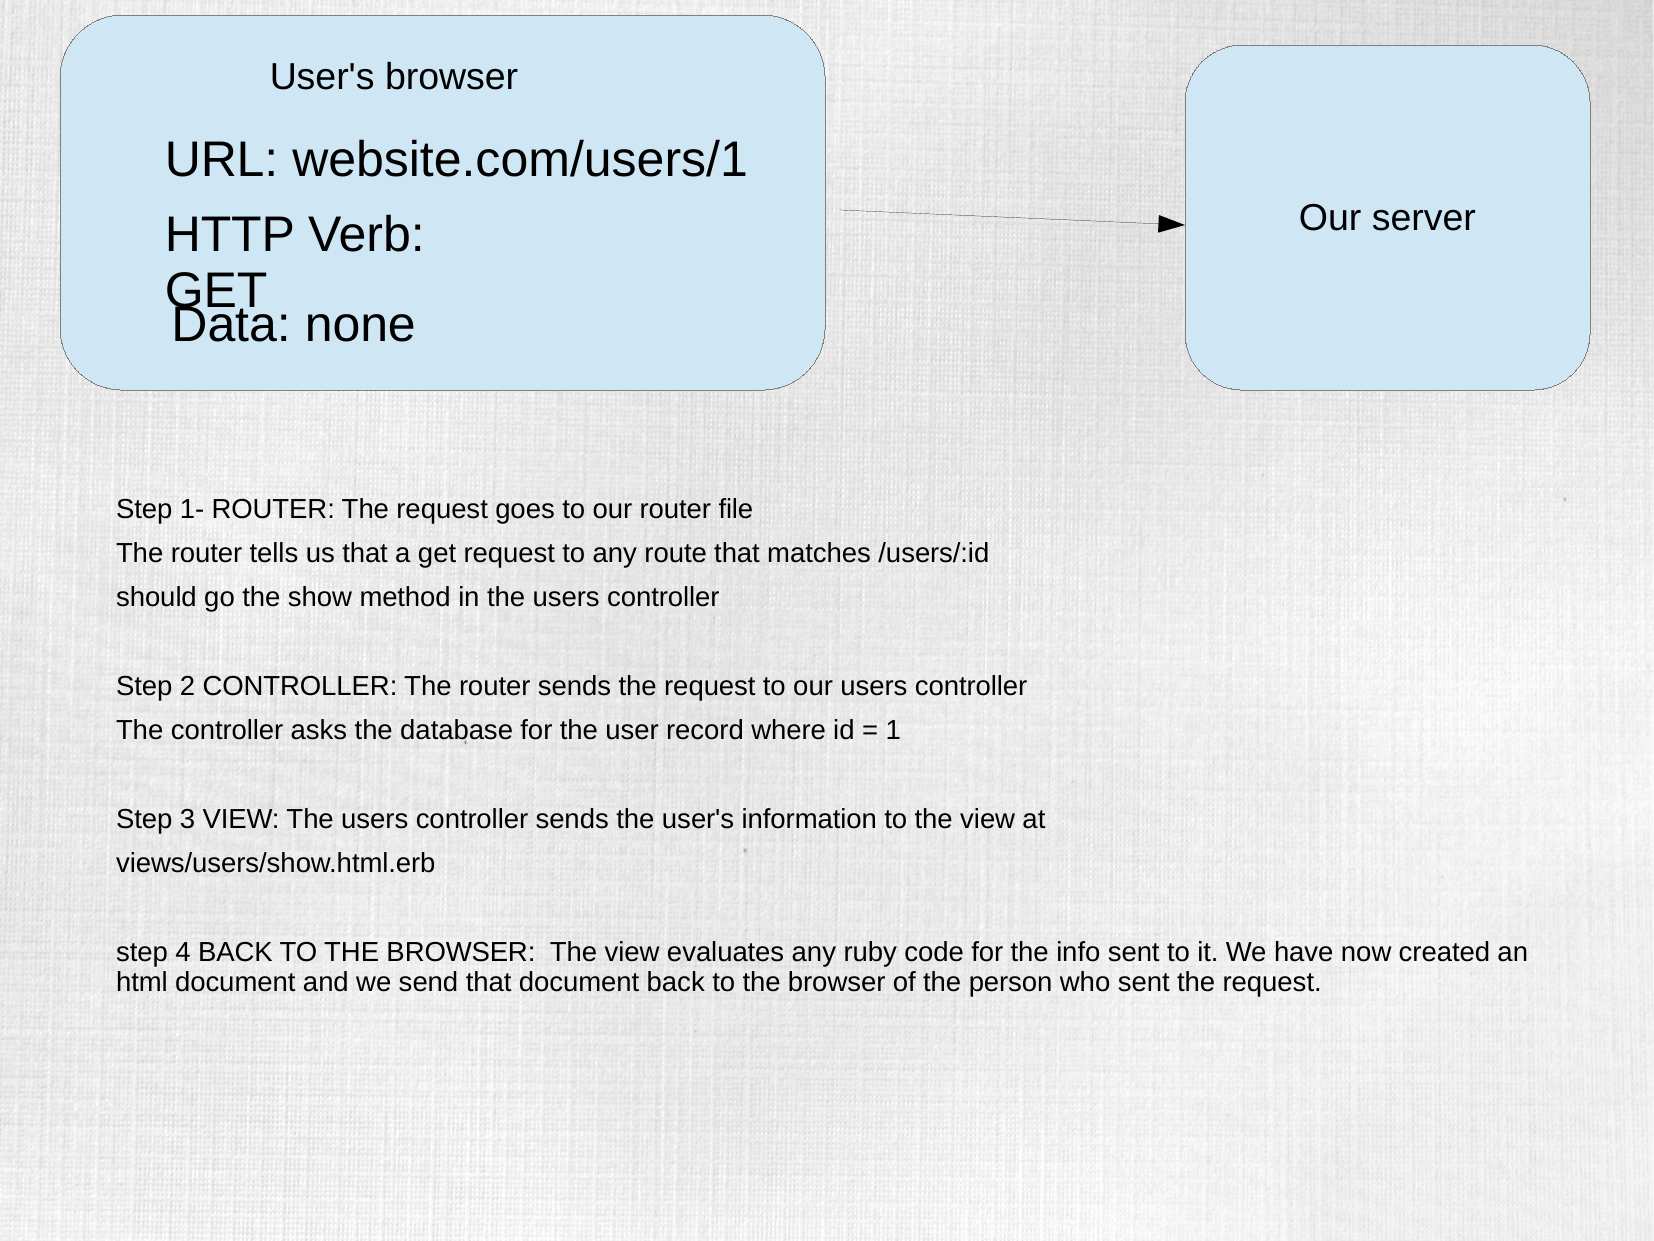

Our server
User's browser
URL: website.com/users/1
HTTP Verb: GET
Data: none
# Step 1- ROUTER: The request goes to our router file
The router tells us that a get request to any route that matches /users/:id
should go the show method in the users controller
Step 2 CONTROLLER: The router sends the request to our users controller
The controller asks the database for the user record where id = 1
Step 3 VIEW: The users controller sends the user's information to the view at
views/users/show.html.erb
step 4 BACK TO THE BROWSER: The view evaluates any ruby code for the info sent to it. We have now created an html document and we send that document back to the browser of the person who sent the request.